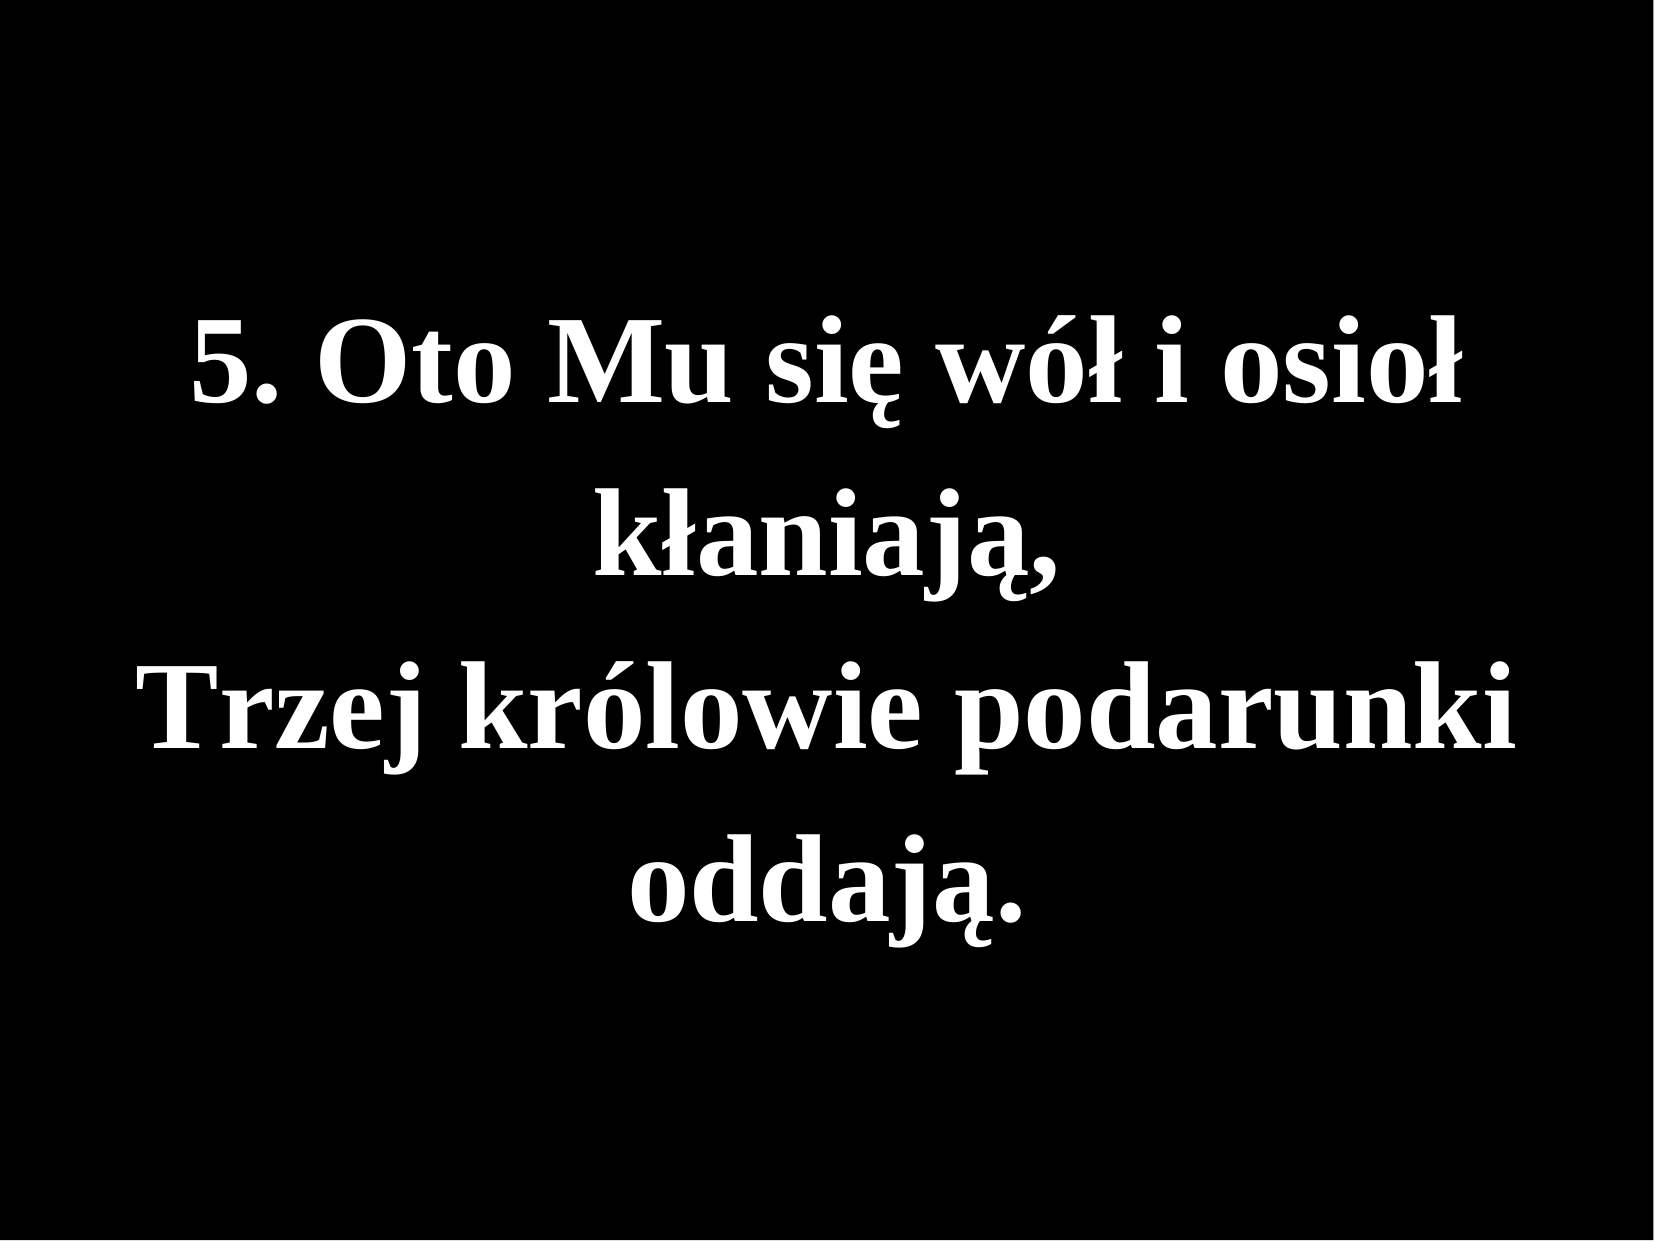

# 5. Oto Mu się wół i osioł ppp kłaniają, ppp Trzej królowie podarunki ppp oddają.